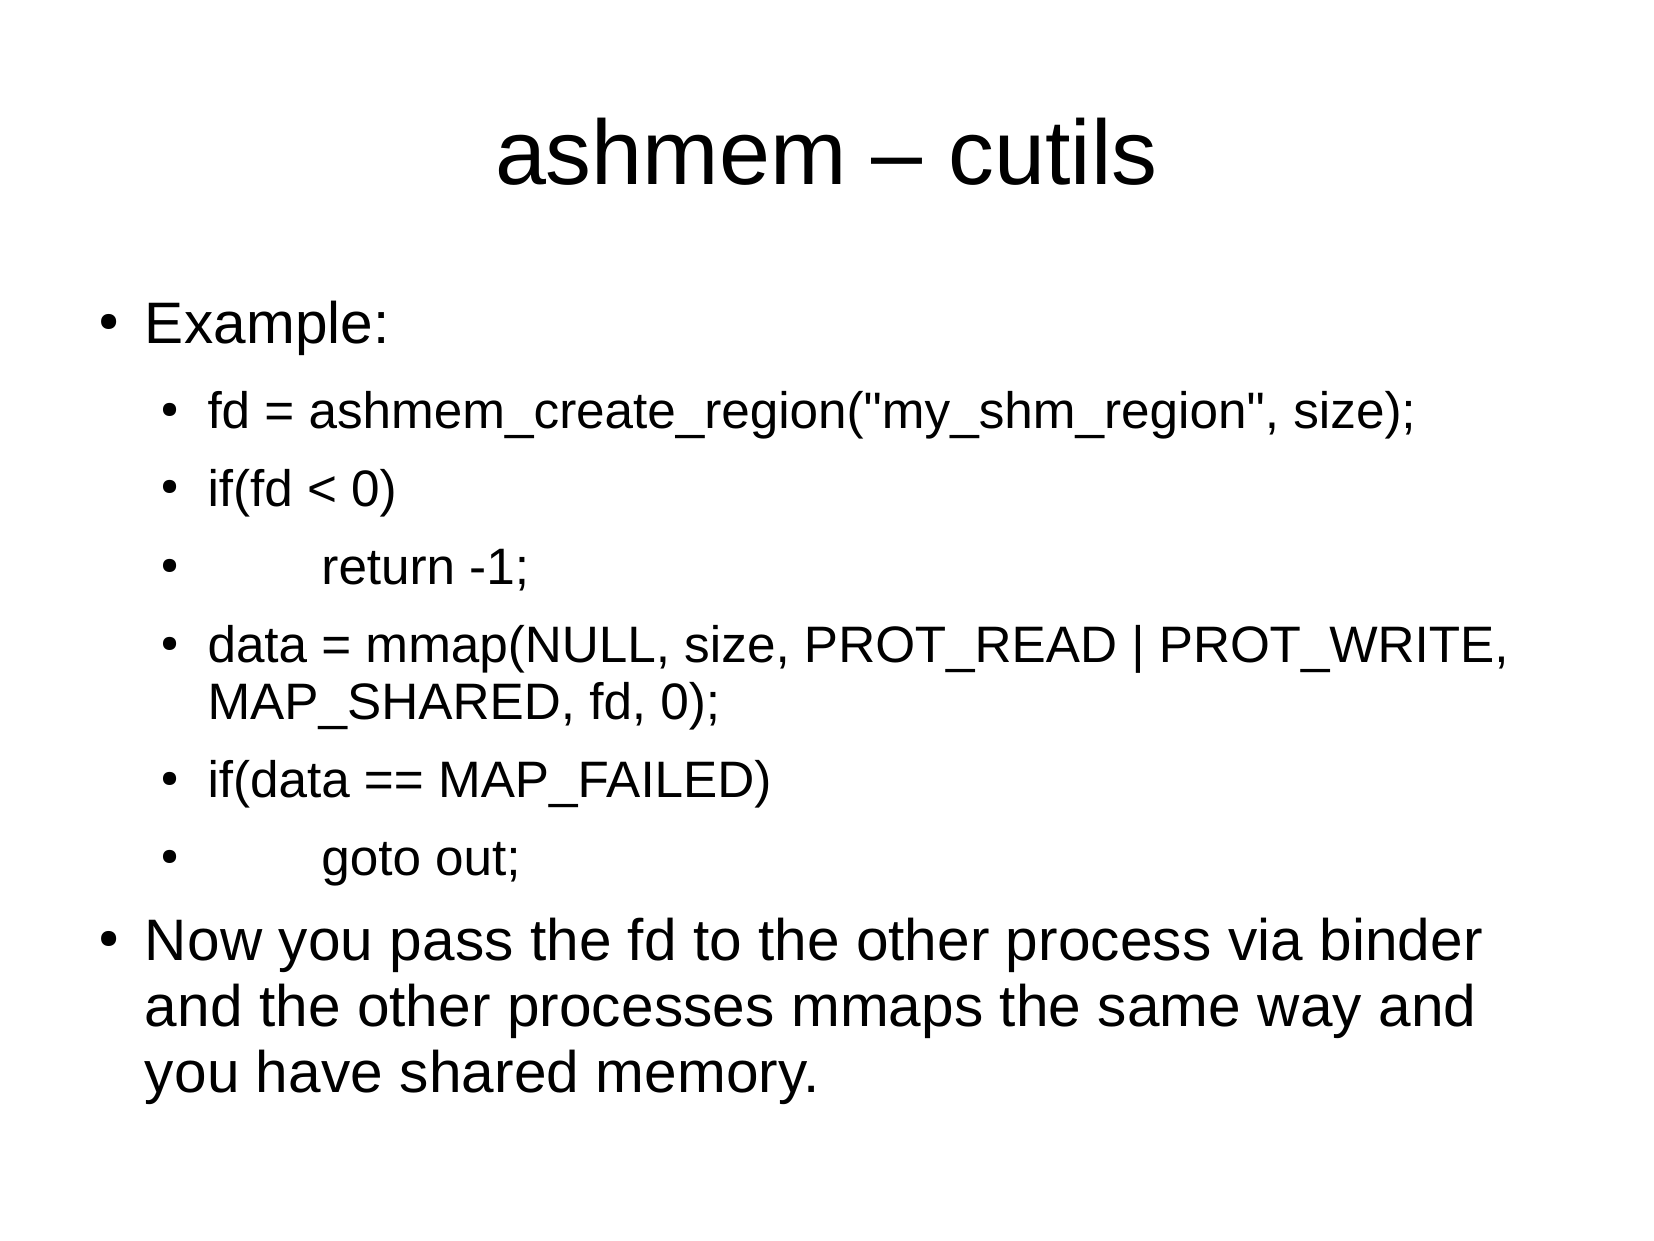

# ashmem – cutils
Example:
fd = ashmem_create_region("my_shm_region", size);
if(fd < 0)
 return -1;
data = mmap(NULL, size, PROT_READ | PROT_WRITE, MAP_SHARED, fd, 0);
if(data == MAP_FAILED)
 goto out;
Now you pass the fd to the other process via binder and the other processes mmaps the same way and you have shared memory.